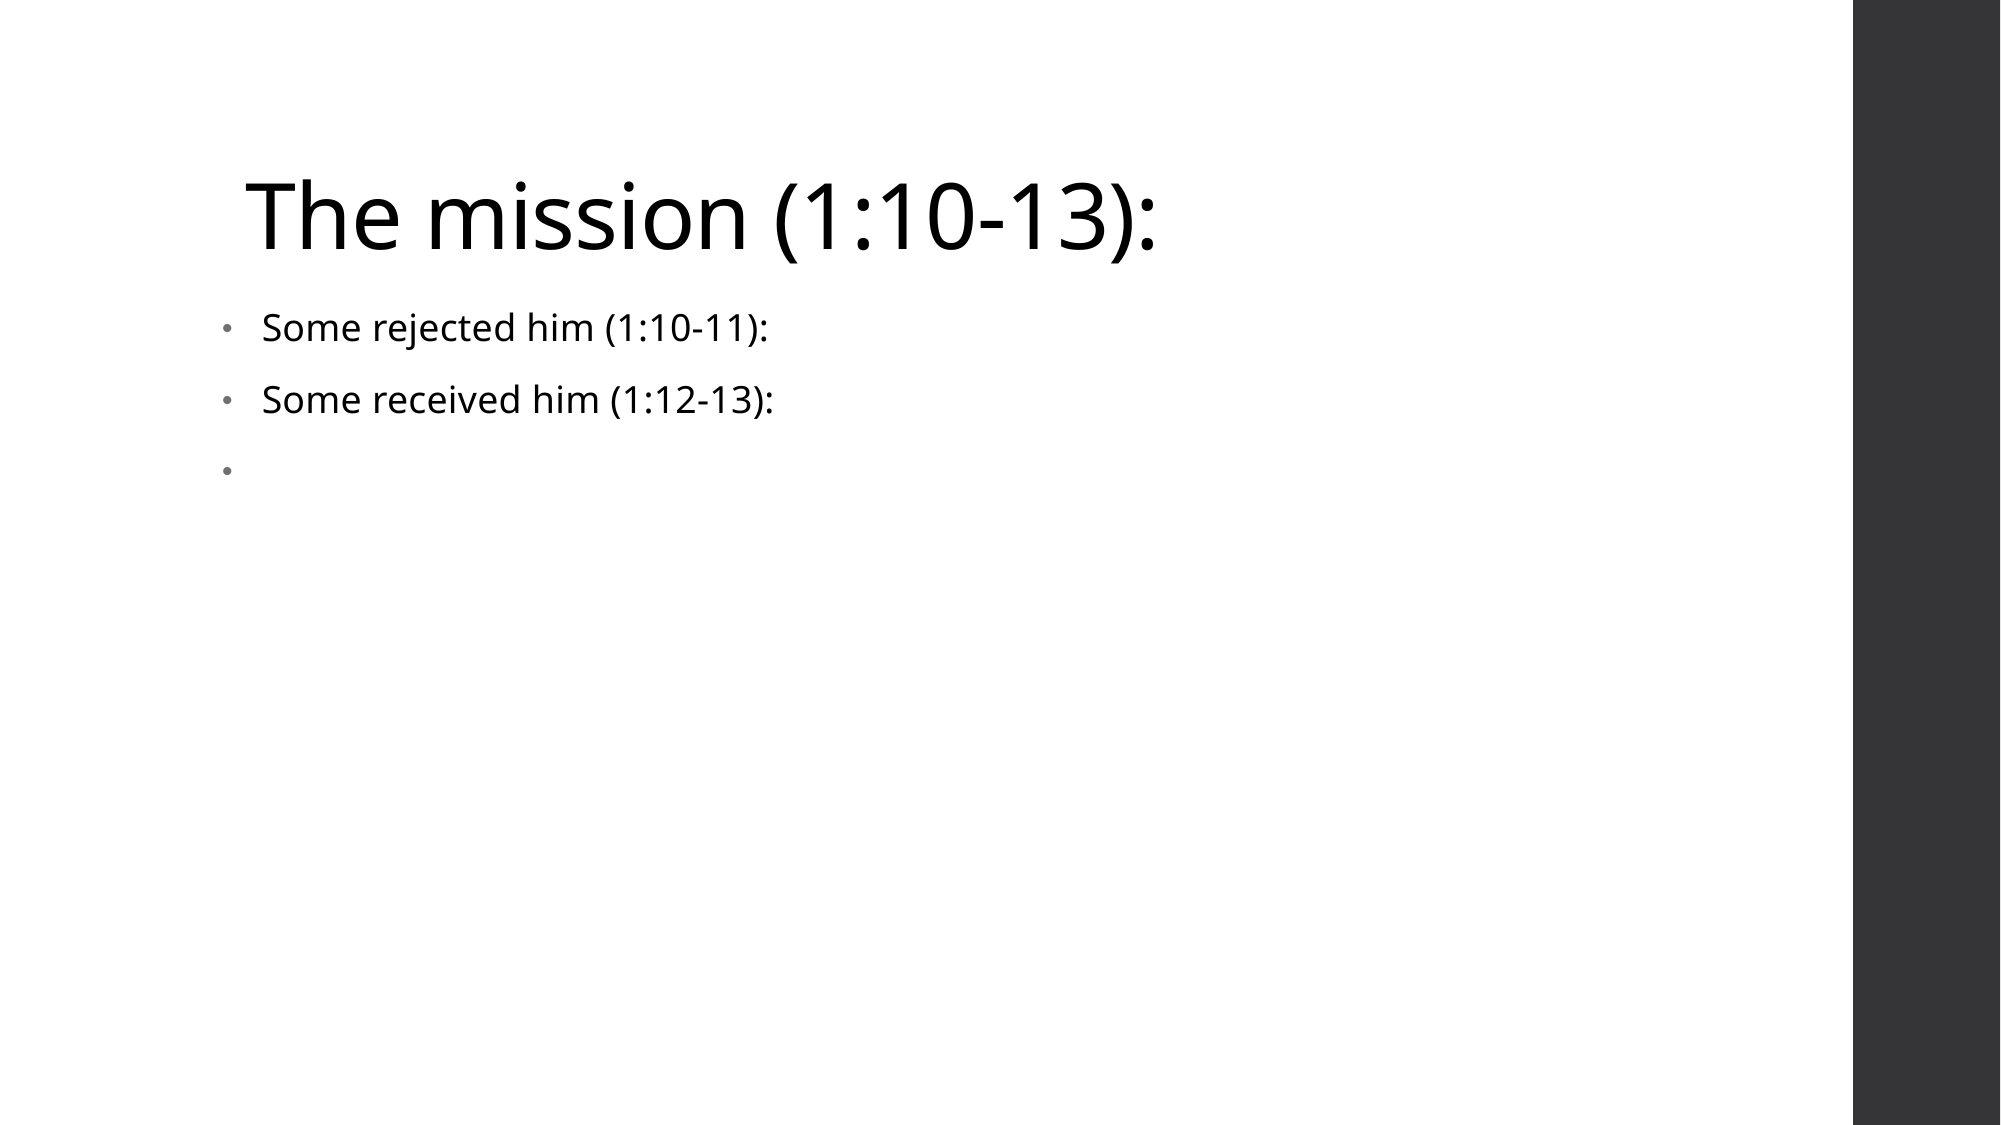

# The mission (1:10-13):
 Some rejected him (1:10-11):
 Some received him (1:12-13):